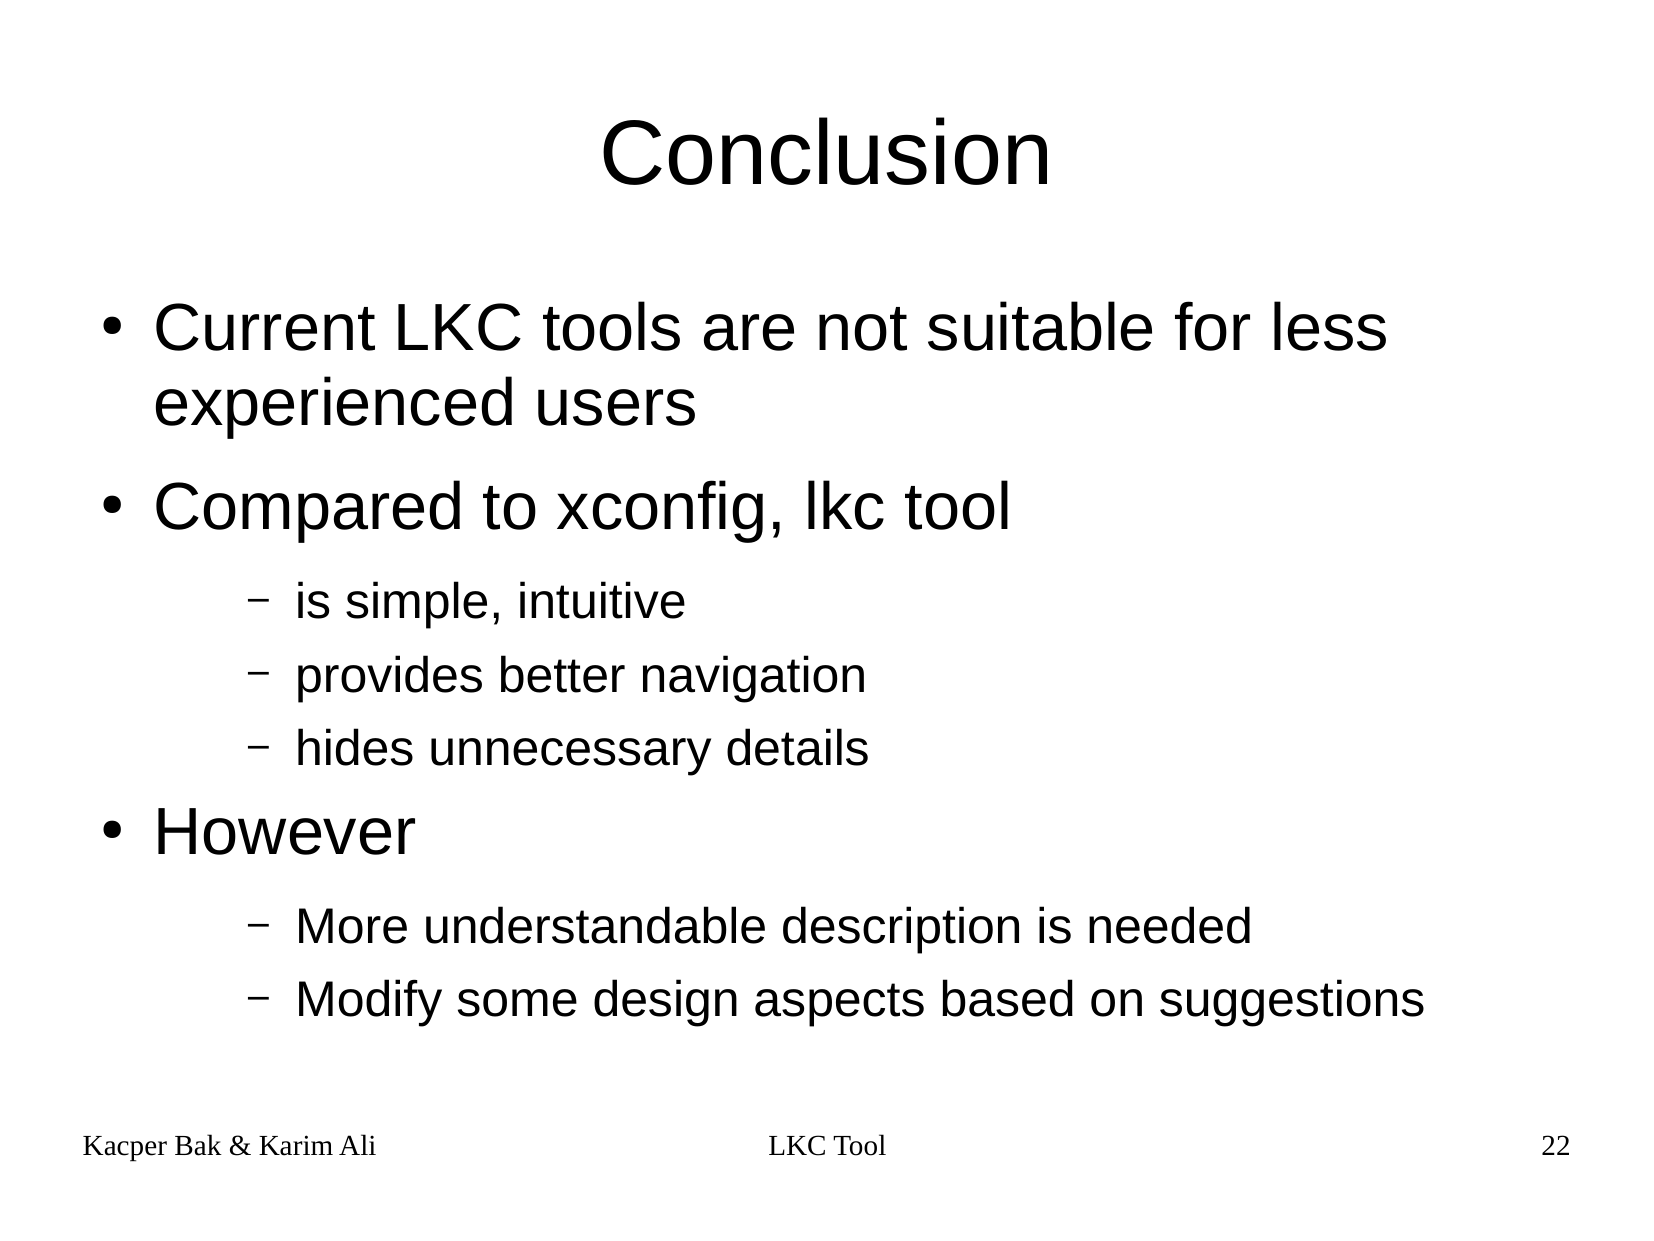

# Conclusion
Current LKC tools are not suitable for less experienced users
Compared to xconfig, lkc tool
is simple, intuitive
provides better navigation
hides unnecessary details
However
More understandable description is needed
Modify some design aspects based on suggestions
Kacper Bak & Karim Ali
LKC Tool
22